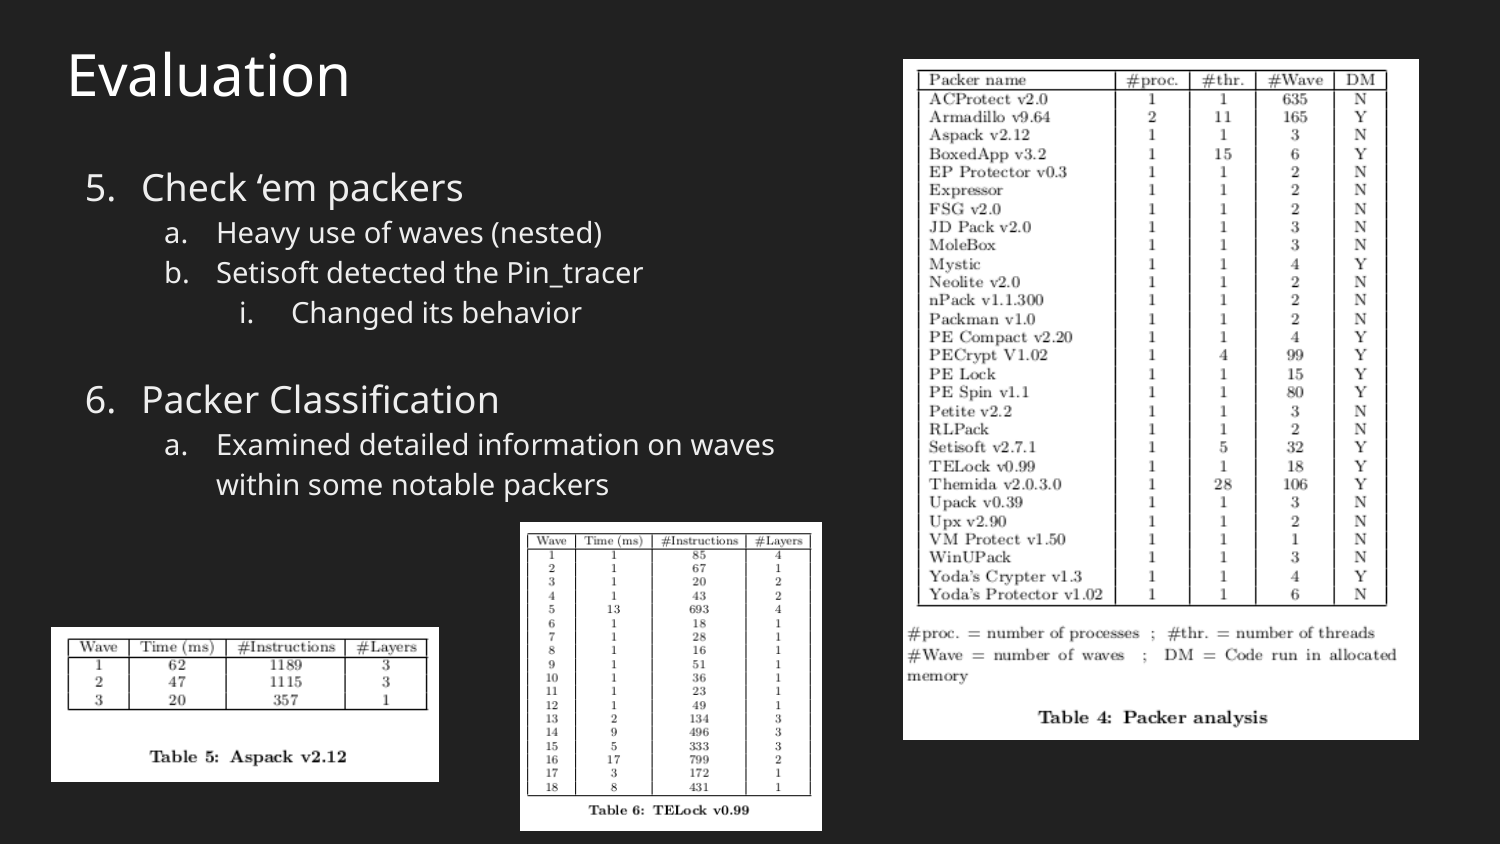

# Evaluation
Check ‘em packers
Heavy use of waves (nested)
Setisoft detected the Pin_tracer
Changed its behavior
Packer Classification
Examined detailed information on waves within some notable packers